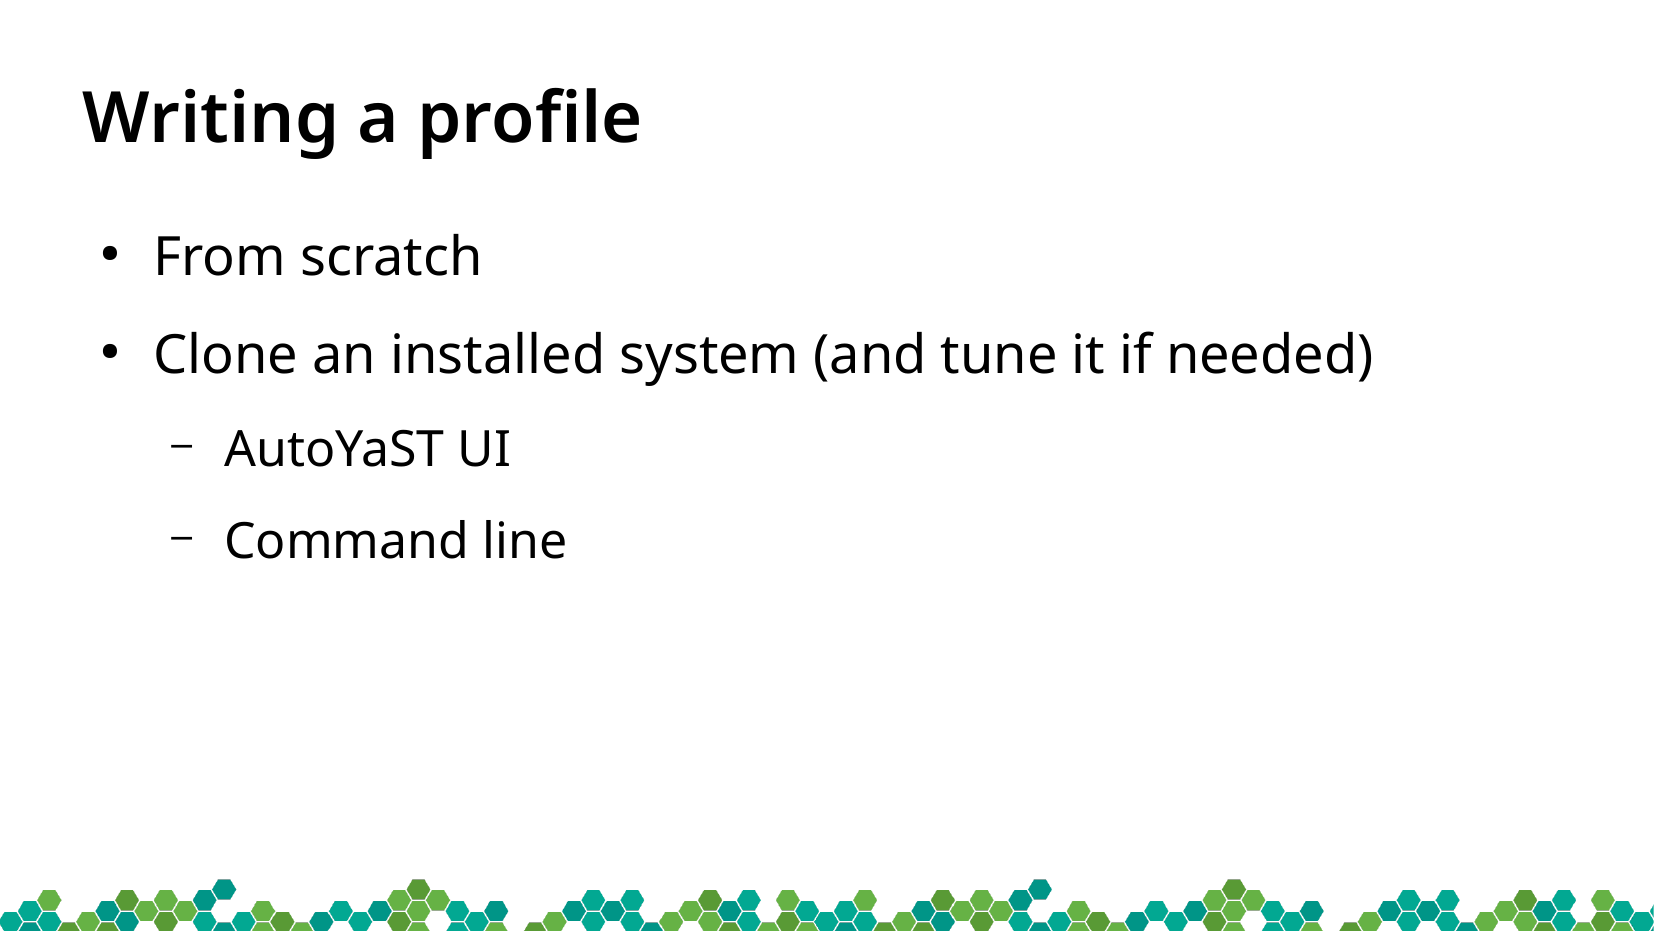

# Writing a profile
From scratch
Clone an installed system (and tune it if needed)
AutoYaST UI
Command line